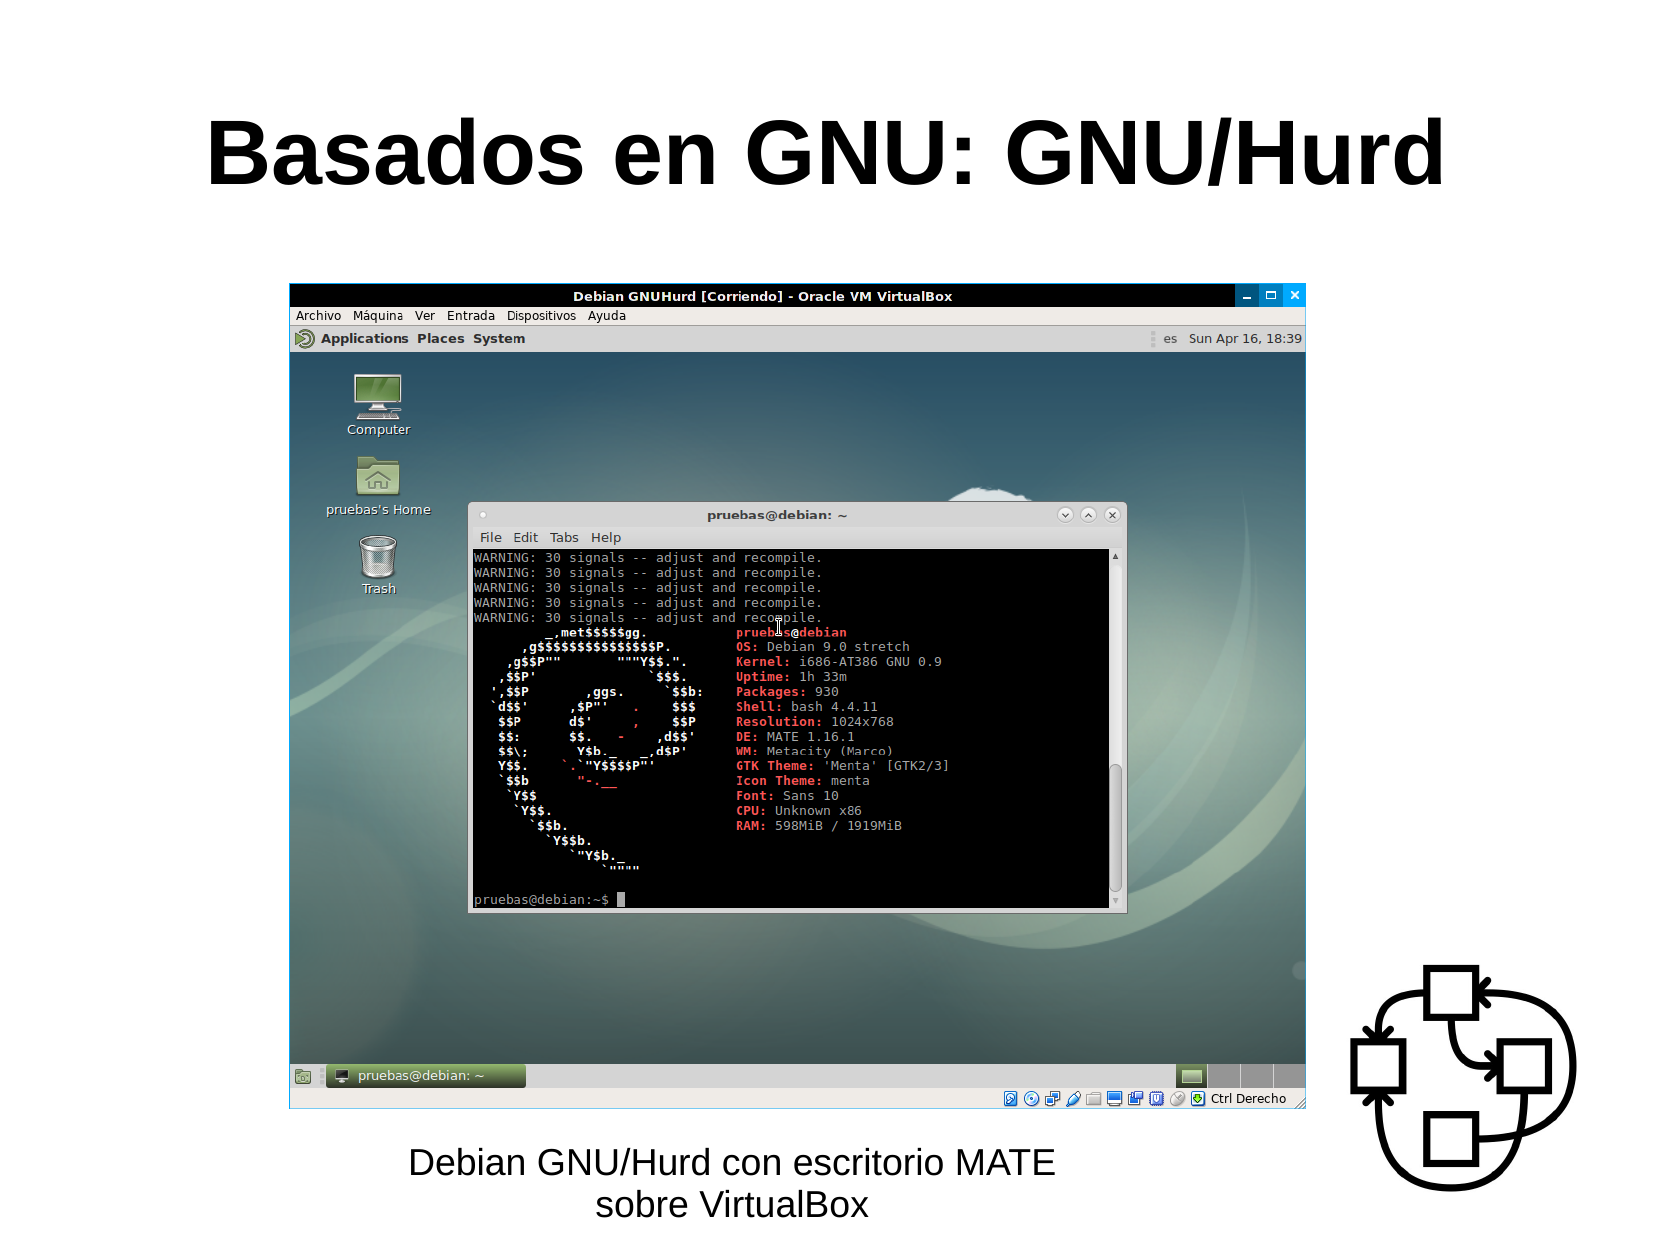

# Basados en GNU: GNU/Hurd
Debian GNU/Hurd con escritorio MATE
sobre VirtualBox